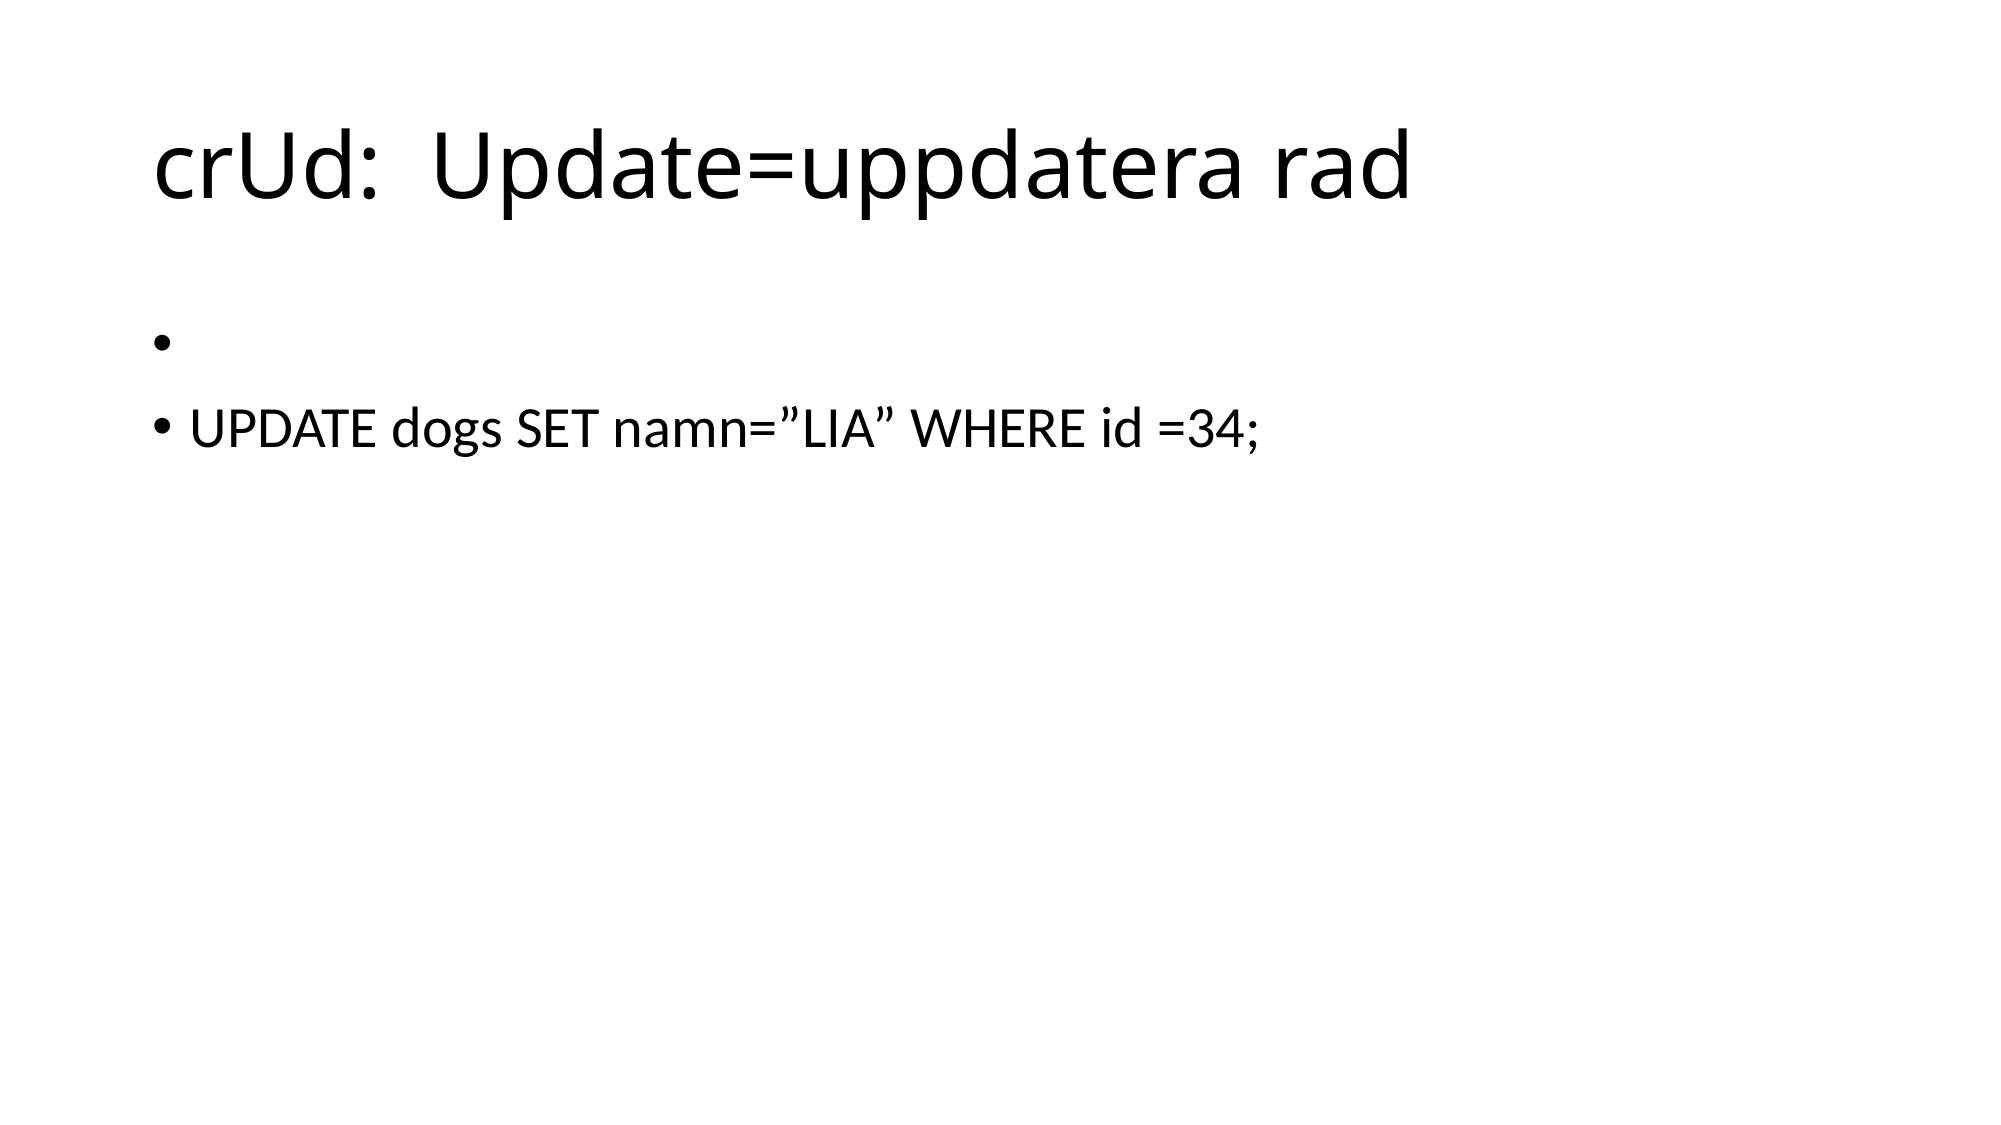

# crUd: Update=uppdatera rad
UPDATE dogs SET namn=”LIA” WHERE id =34;